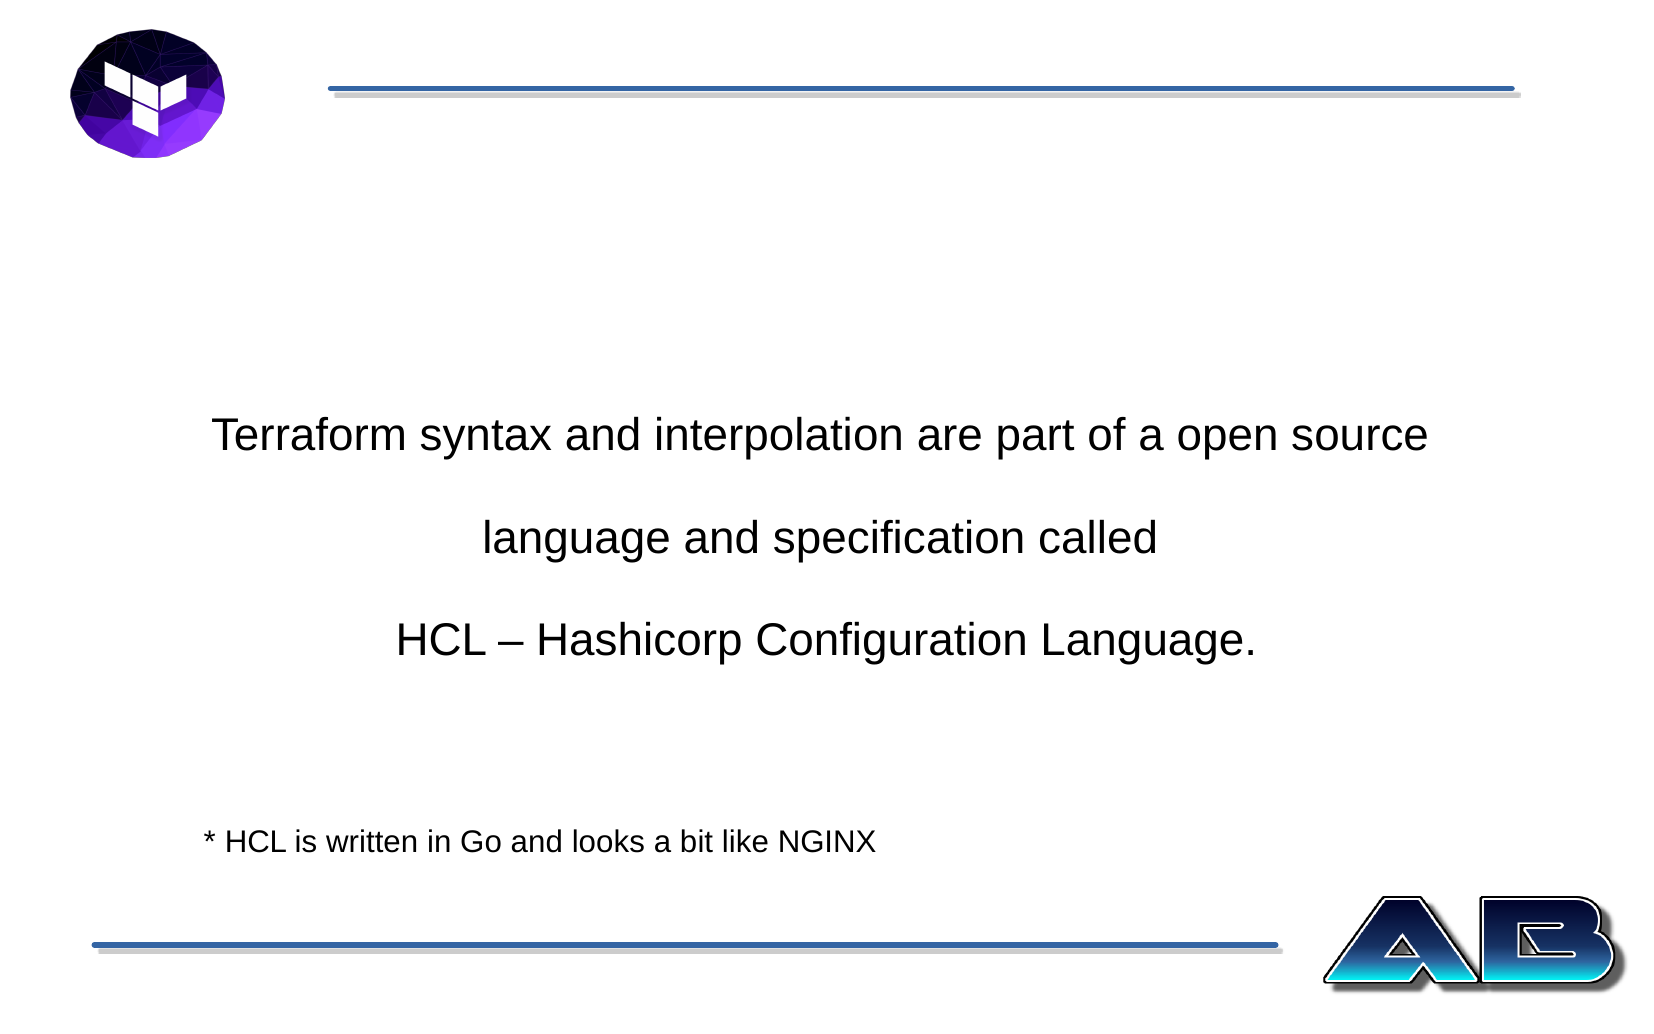

# Terraform syntax and interpolation are part of a open source
language and specification called
HCL – Hashicorp Configuration Language.
* HCL is written in Go and looks a bit like NGINX